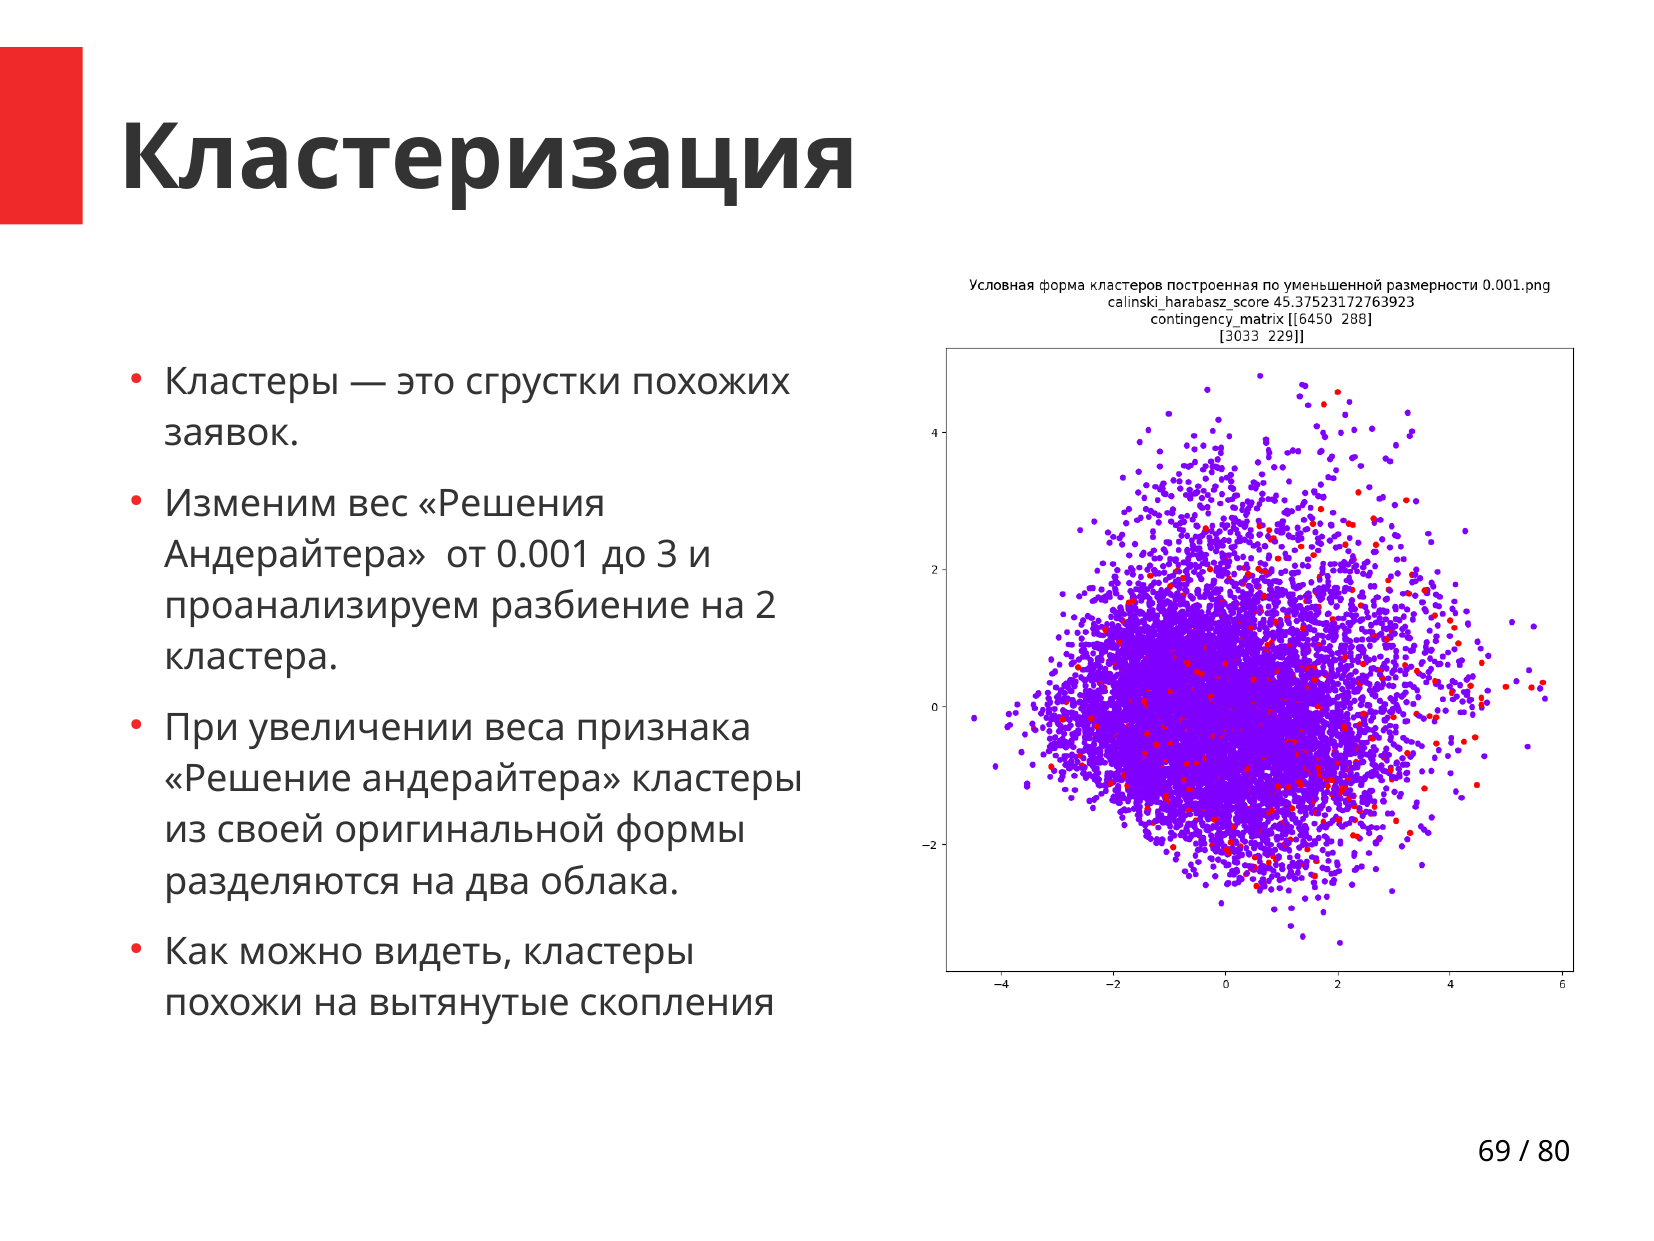

# Кластеризация
Кластеры — это сгрустки похожих заявок.
Изменим вес «Решения Андерайтера» от 0.001 до 3 и проанализируем разбиение на 2 кластера.
При увеличении веса признака «Решение андерайтера» кластеры из своей оригинальной формы разделяются на два облака.
Как можно видеть, кластеры похожи на вытянутые скопления
69